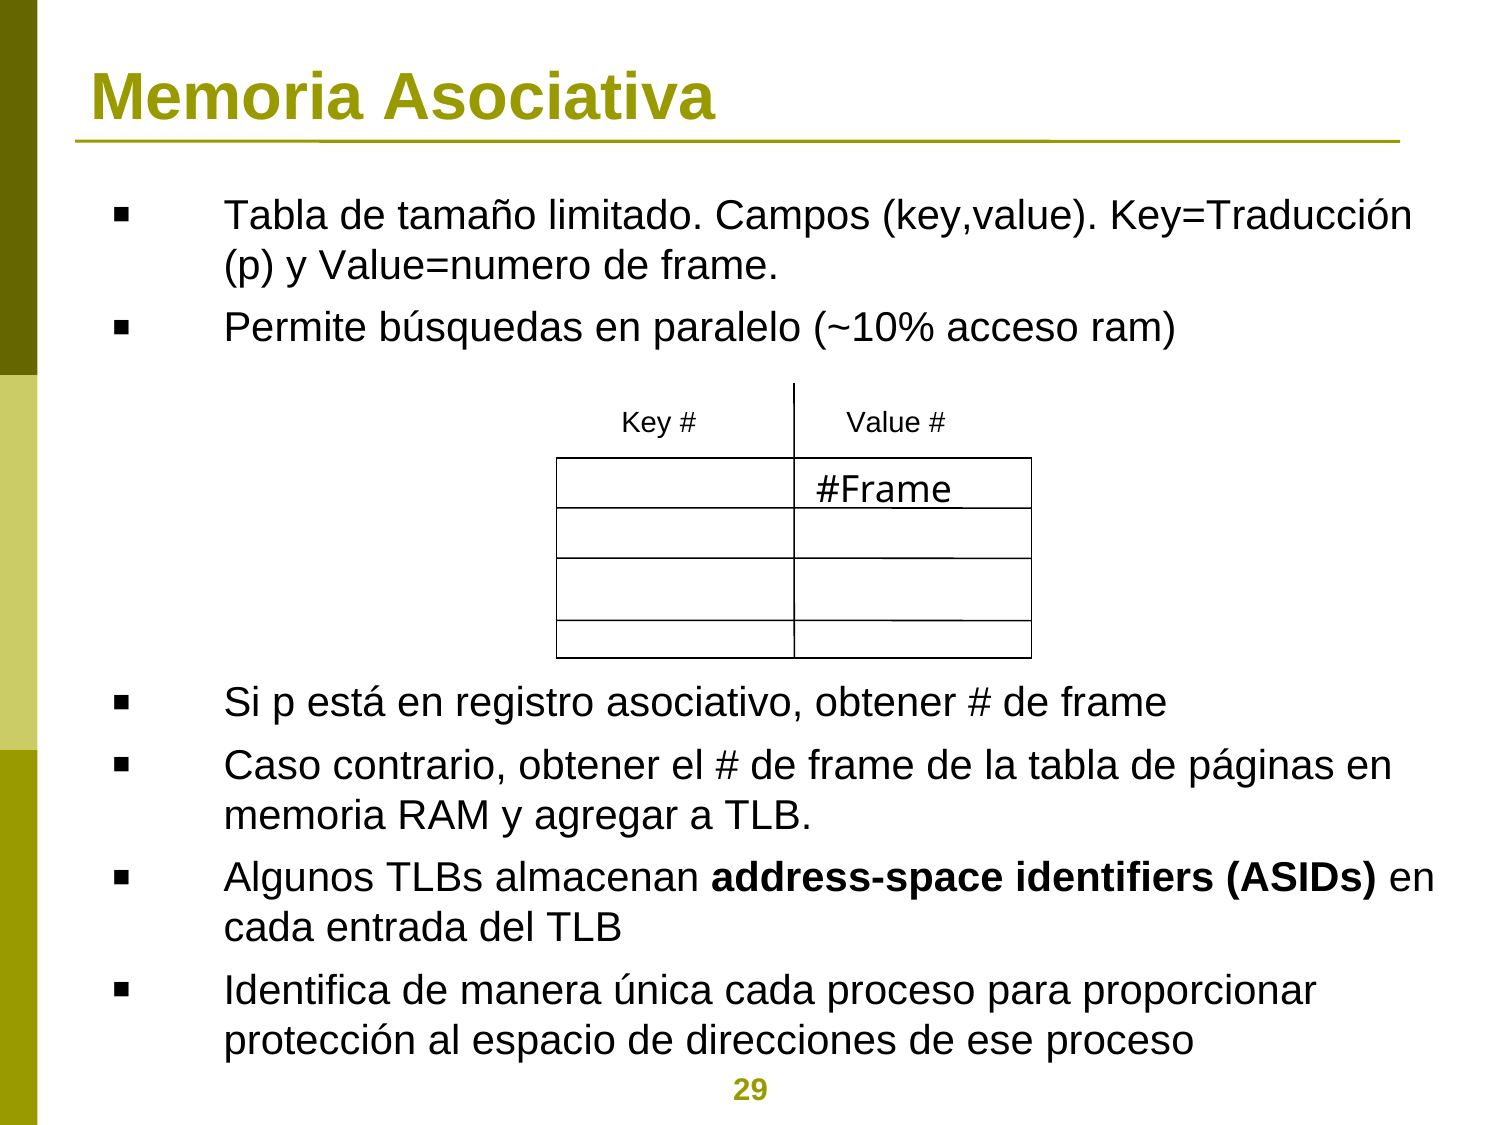

Memoria Asociativa
# Tabla de tamaño limitado. Campos (key,value). Key=Traducción (p) y Value=numero de frame.
Permite búsquedas en paralelo (~10% acceso ram)
Si p está en registro asociativo, obtener # de frame
Caso contrario, obtener el # de frame de la tabla de páginas en memoria RAM y agregar a TLB.
Algunos TLBs almacenan address-space identifiers (ASIDs) en cada entrada del TLB
Identifica de manera única cada proceso para proporcionar protección al espacio de direcciones de ese proceso
Key #
Value #
 #Frame